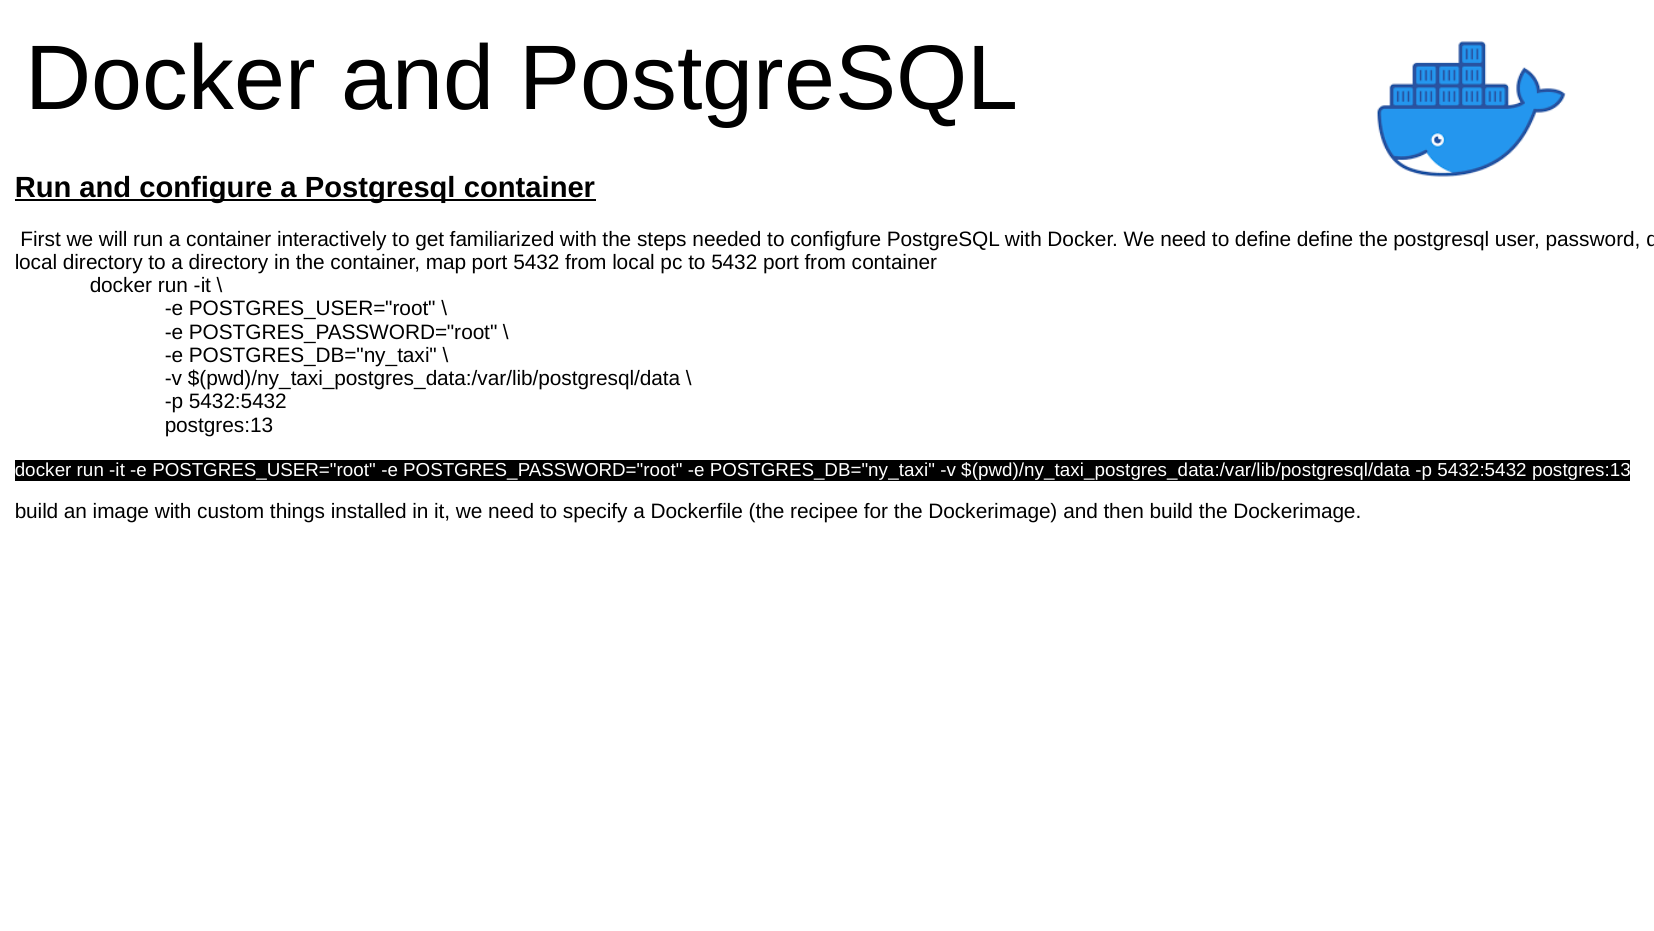

# Docker and PostgreSQL
Run and configure a Postgresql container
 First we will run a container interactively to get familiarized with the steps needed to configfure PostgreSQL with Docker. We need to define define the postgresql user, password, db name, map local directory to a directory in the container, map port 5432 from local pc to 5432 port from container
	docker run -it \
		-e POSTGRES_USER="root" \
		-e POSTGRES_PASSWORD="root" \
		-e POSTGRES_DB="ny_taxi" \
		-v $(pwd)/ny_taxi_postgres_data:/var/lib/postgresql/data \
		-p 5432:5432
		postgres:13
docker run -it -e POSTGRES_USER="root" -e POSTGRES_PASSWORD="root" -e POSTGRES_DB="ny_taxi" -v $(pwd)/ny_taxi_postgres_data:/var/lib/postgresql/data -p 5432:5432 postgres:13
build an image with custom things installed in it, we need to specify a Dockerfile (the recipee for the Dockerimage) and then build the Dockerimage.